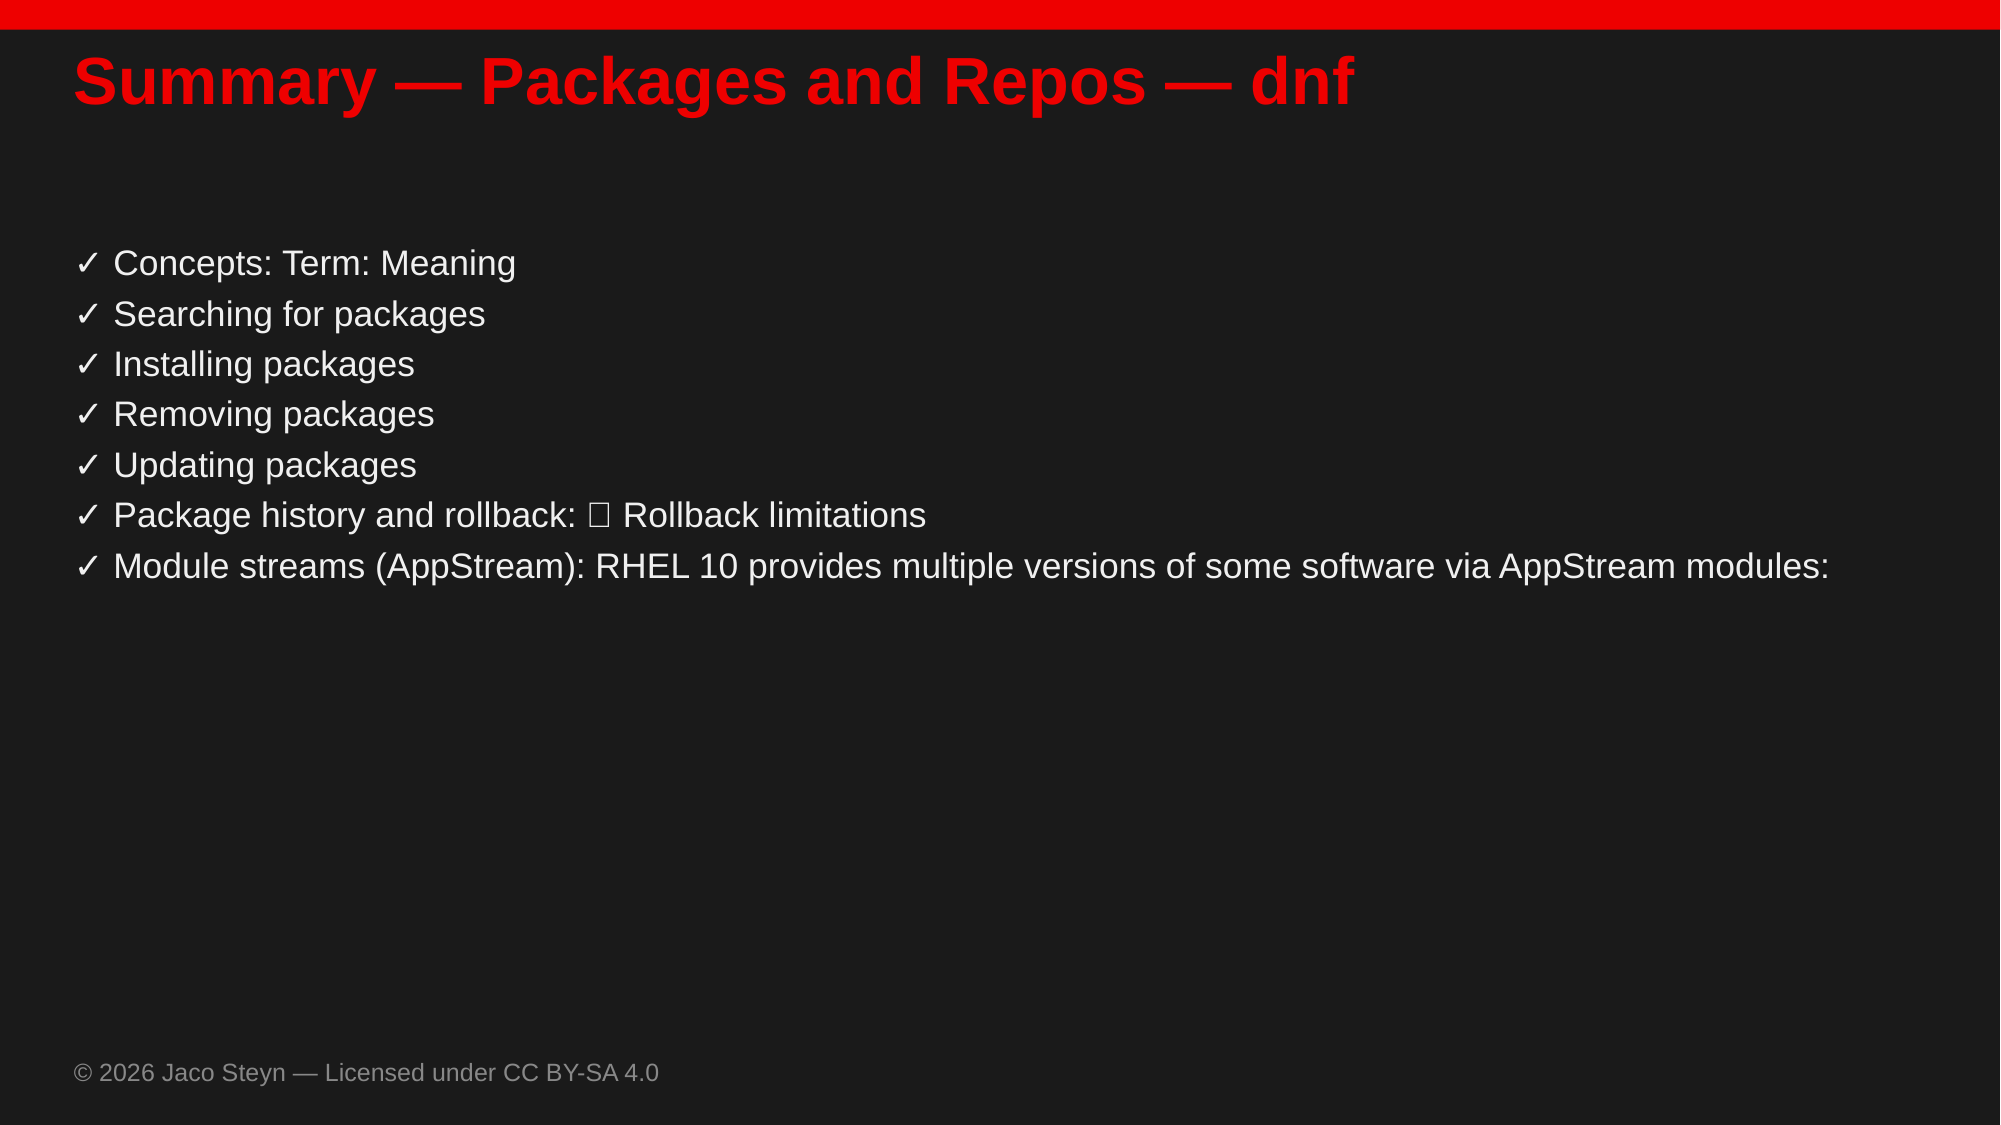

Summary — Packages and Repos — dnf
✓ Concepts: Term: Meaning
✓ Searching for packages
✓ Installing packages
✓ Removing packages
✓ Updating packages
✓ Package history and rollback: 💡 Rollback limitations
✓ Module streams (AppStream): RHEL 10 provides multiple versions of some software via AppStream modules:
© 2026 Jaco Steyn — Licensed under CC BY-SA 4.0